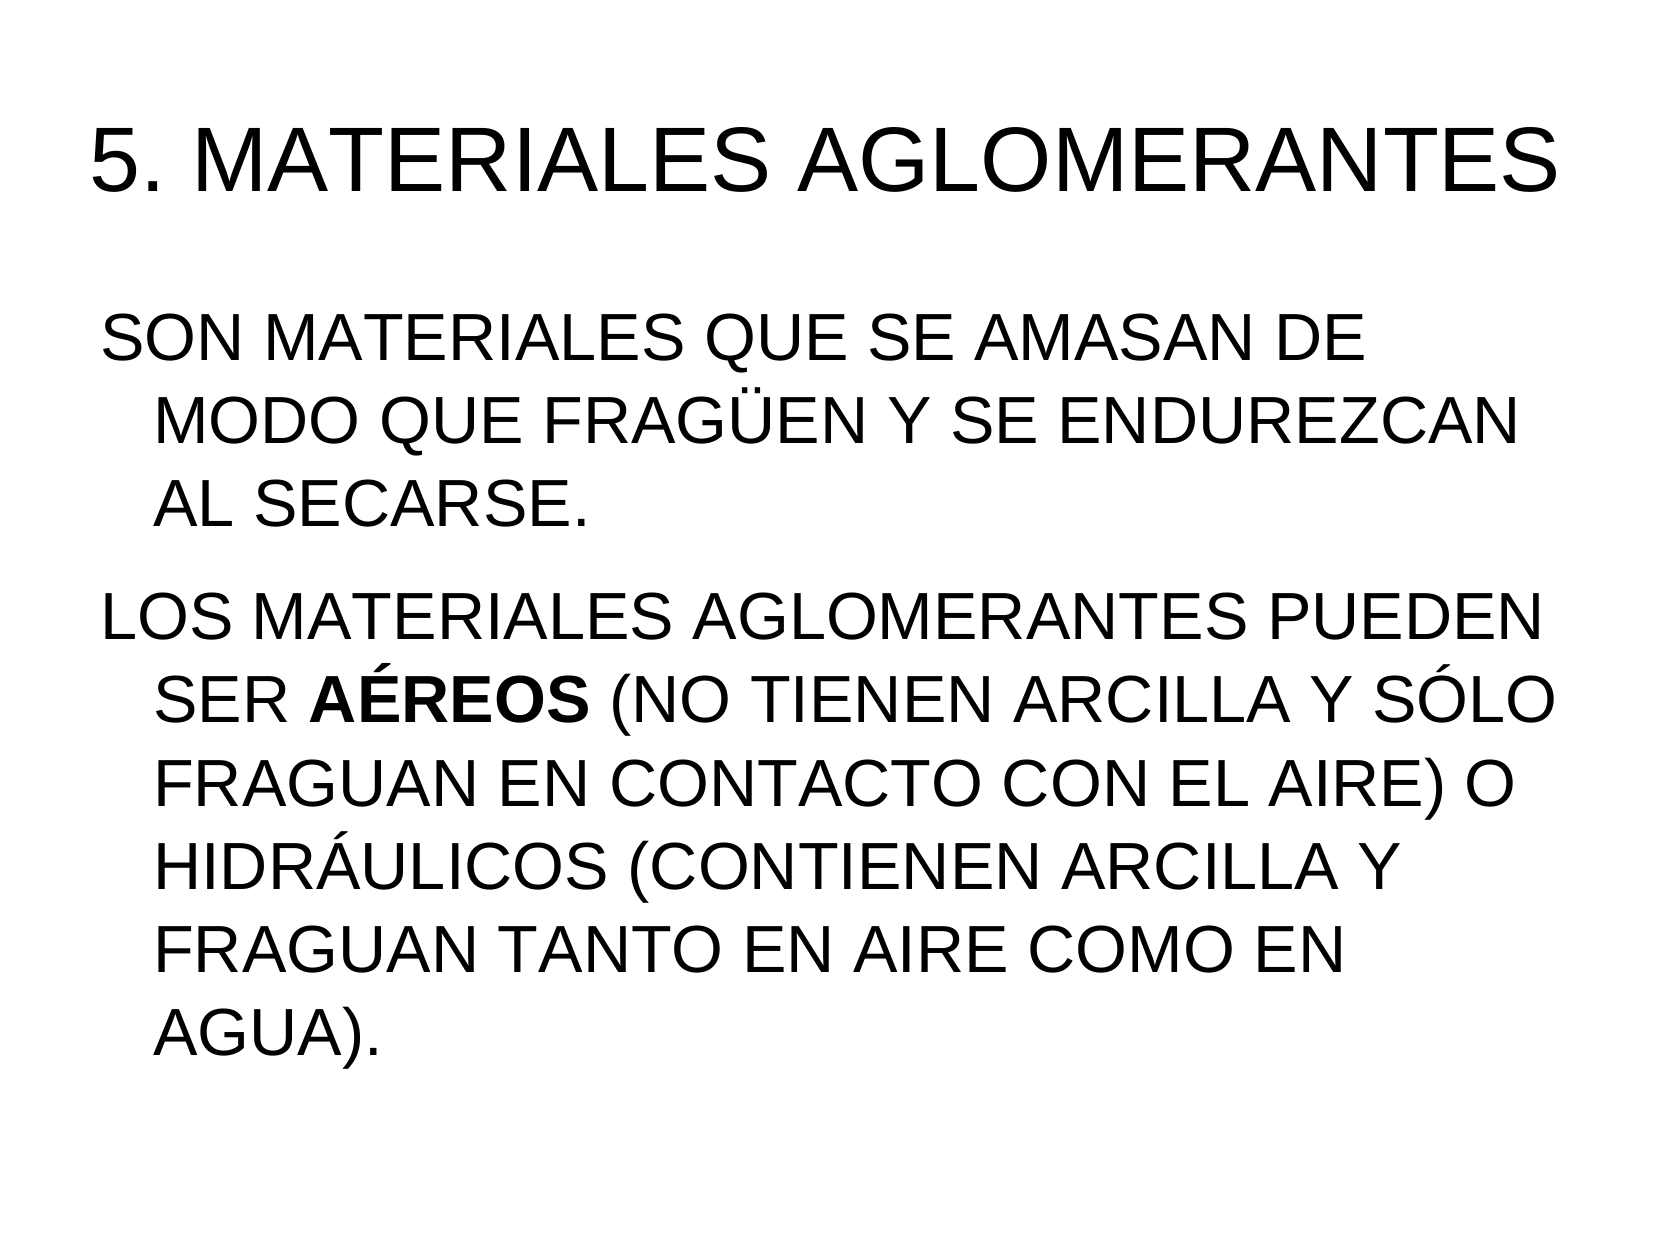

# 5. MATERIALES AGLOMERANTES
SON MATERIALES QUE SE AMASAN DE MODO QUE FRAGÜEN Y SE ENDUREZCAN AL SECARSE.
LOS MATERIALES AGLOMERANTES PUEDEN SER AÉREOS (NO TIENEN ARCILLA Y SÓLO FRAGUAN EN CONTACTO CON EL AIRE) O HIDRÁULICOS (CONTIENEN ARCILLA Y FRAGUAN TANTO EN AIRE COMO EN AGUA).